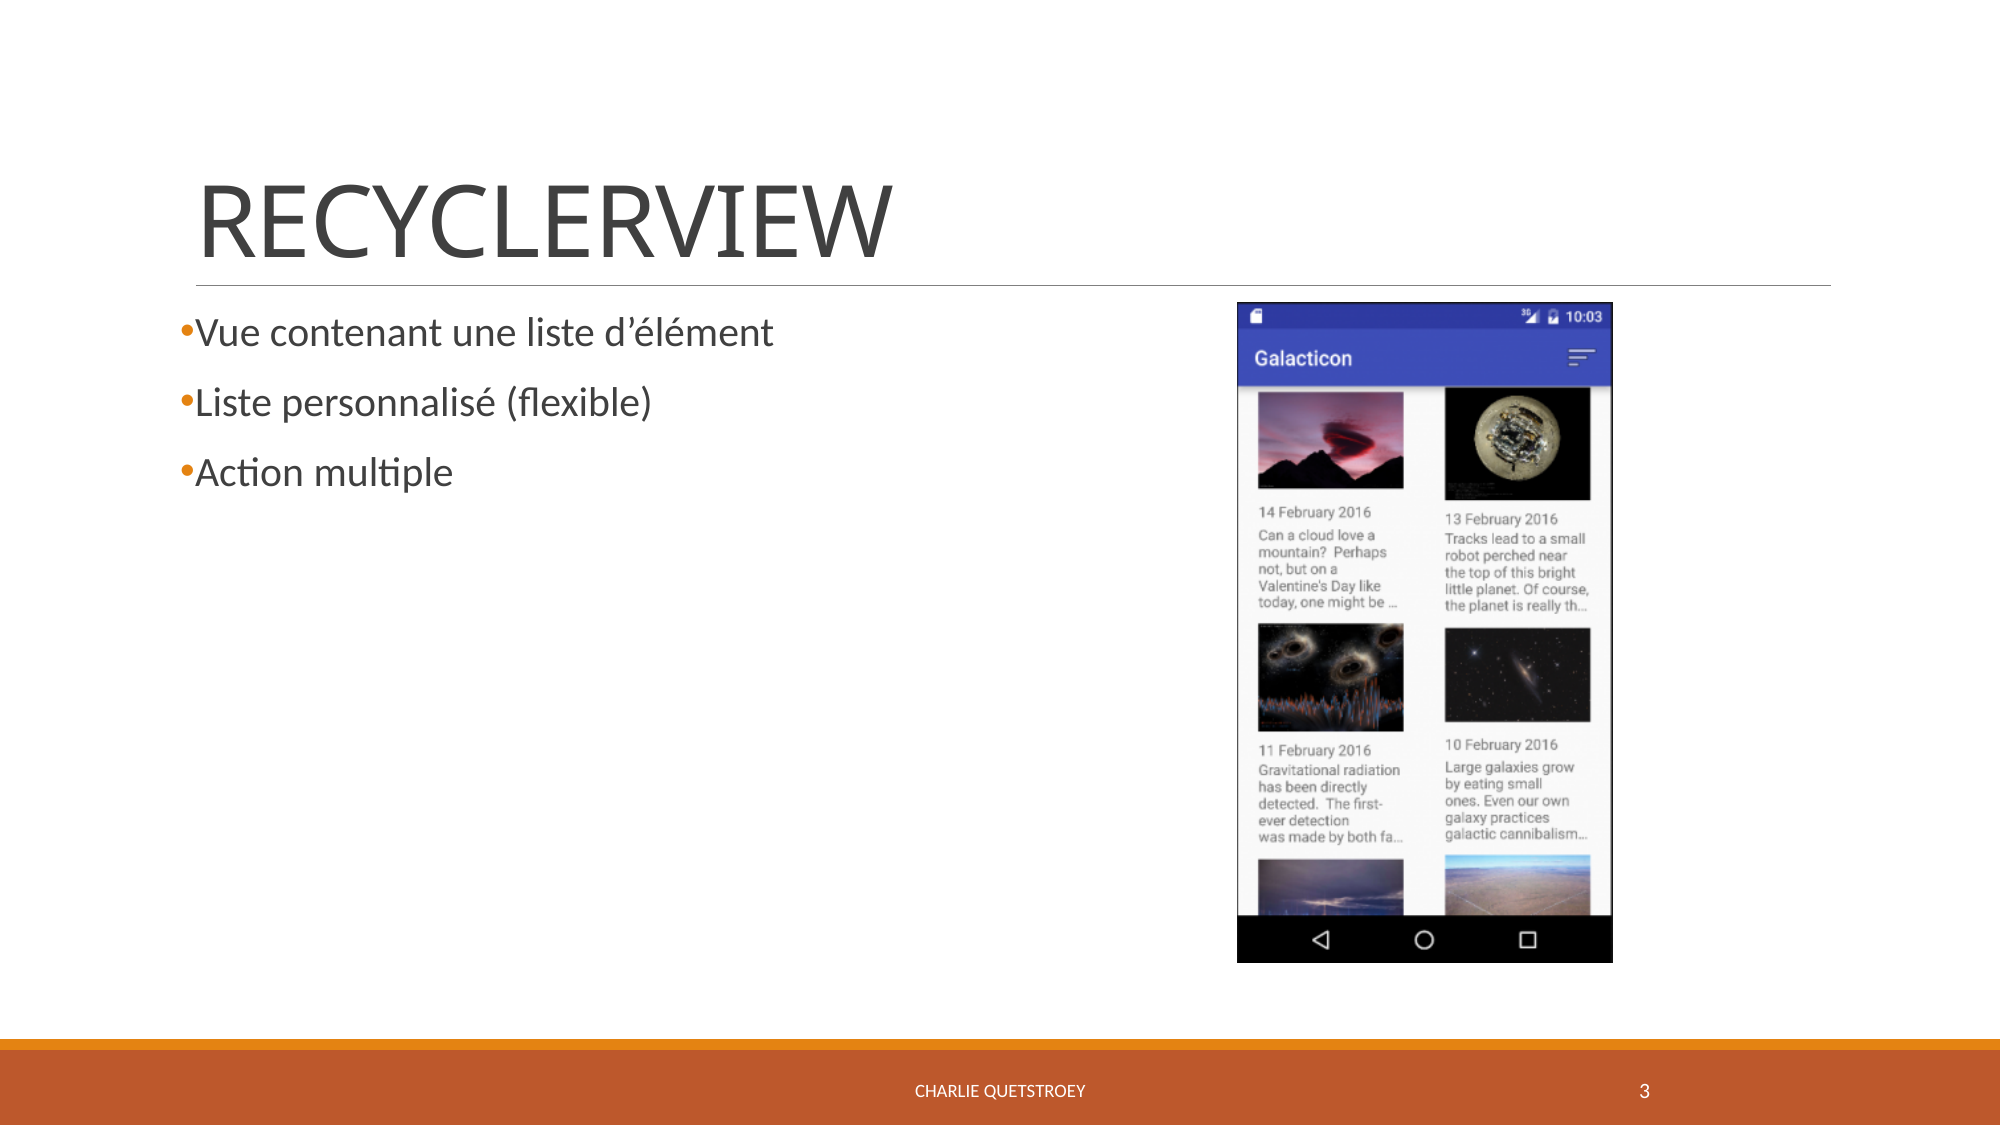

# RECYCLERVIEW
Vue contenant une liste d’élément
Liste personnalisé (flexible)
Action multiple
Charlie Quetstroey
3